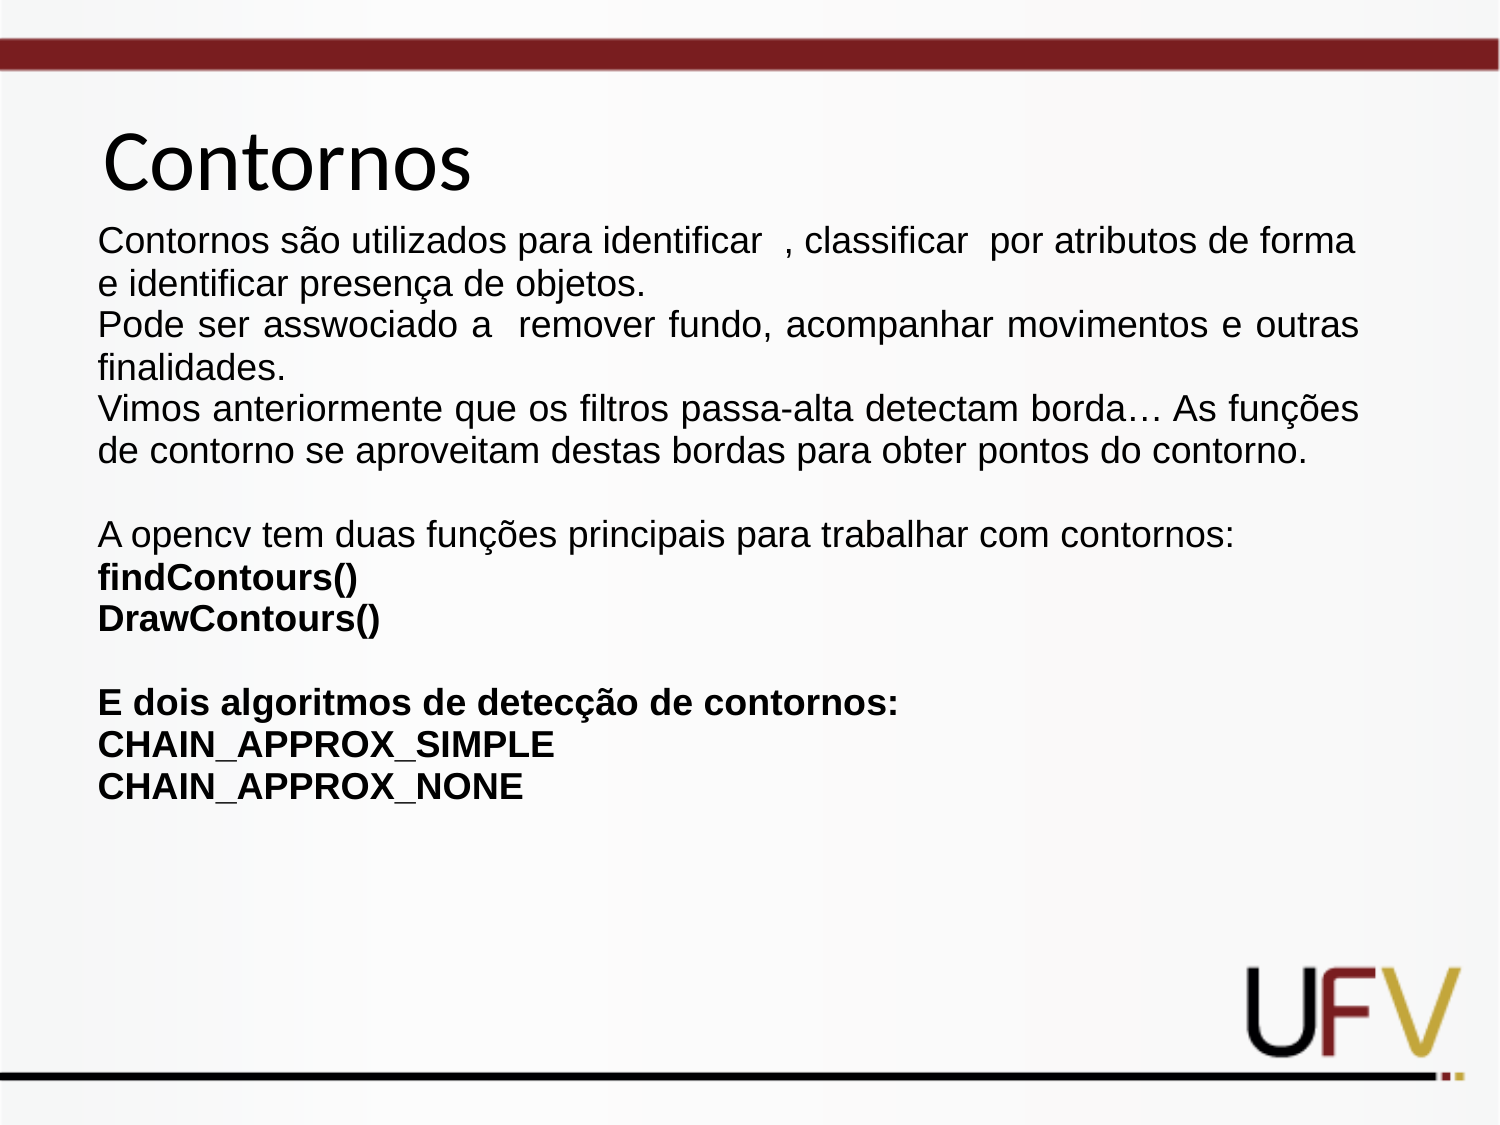

# Contornos
Contornos são utilizados para identificar , classificar por atributos de forma e identificar presença de objetos.
Pode ser asswociado a remover fundo, acompanhar movimentos e outras finalidades.
Vimos anteriormente que os filtros passa-alta detectam borda… As funções de contorno se aproveitam destas bordas para obter pontos do contorno.
A opencv tem duas funções principais para trabalhar com contornos:
findContours()
DrawContours()
E dois algoritmos de detecção de contornos:
CHAIN_APPROX_SIMPLE
CHAIN_APPROX_NONE